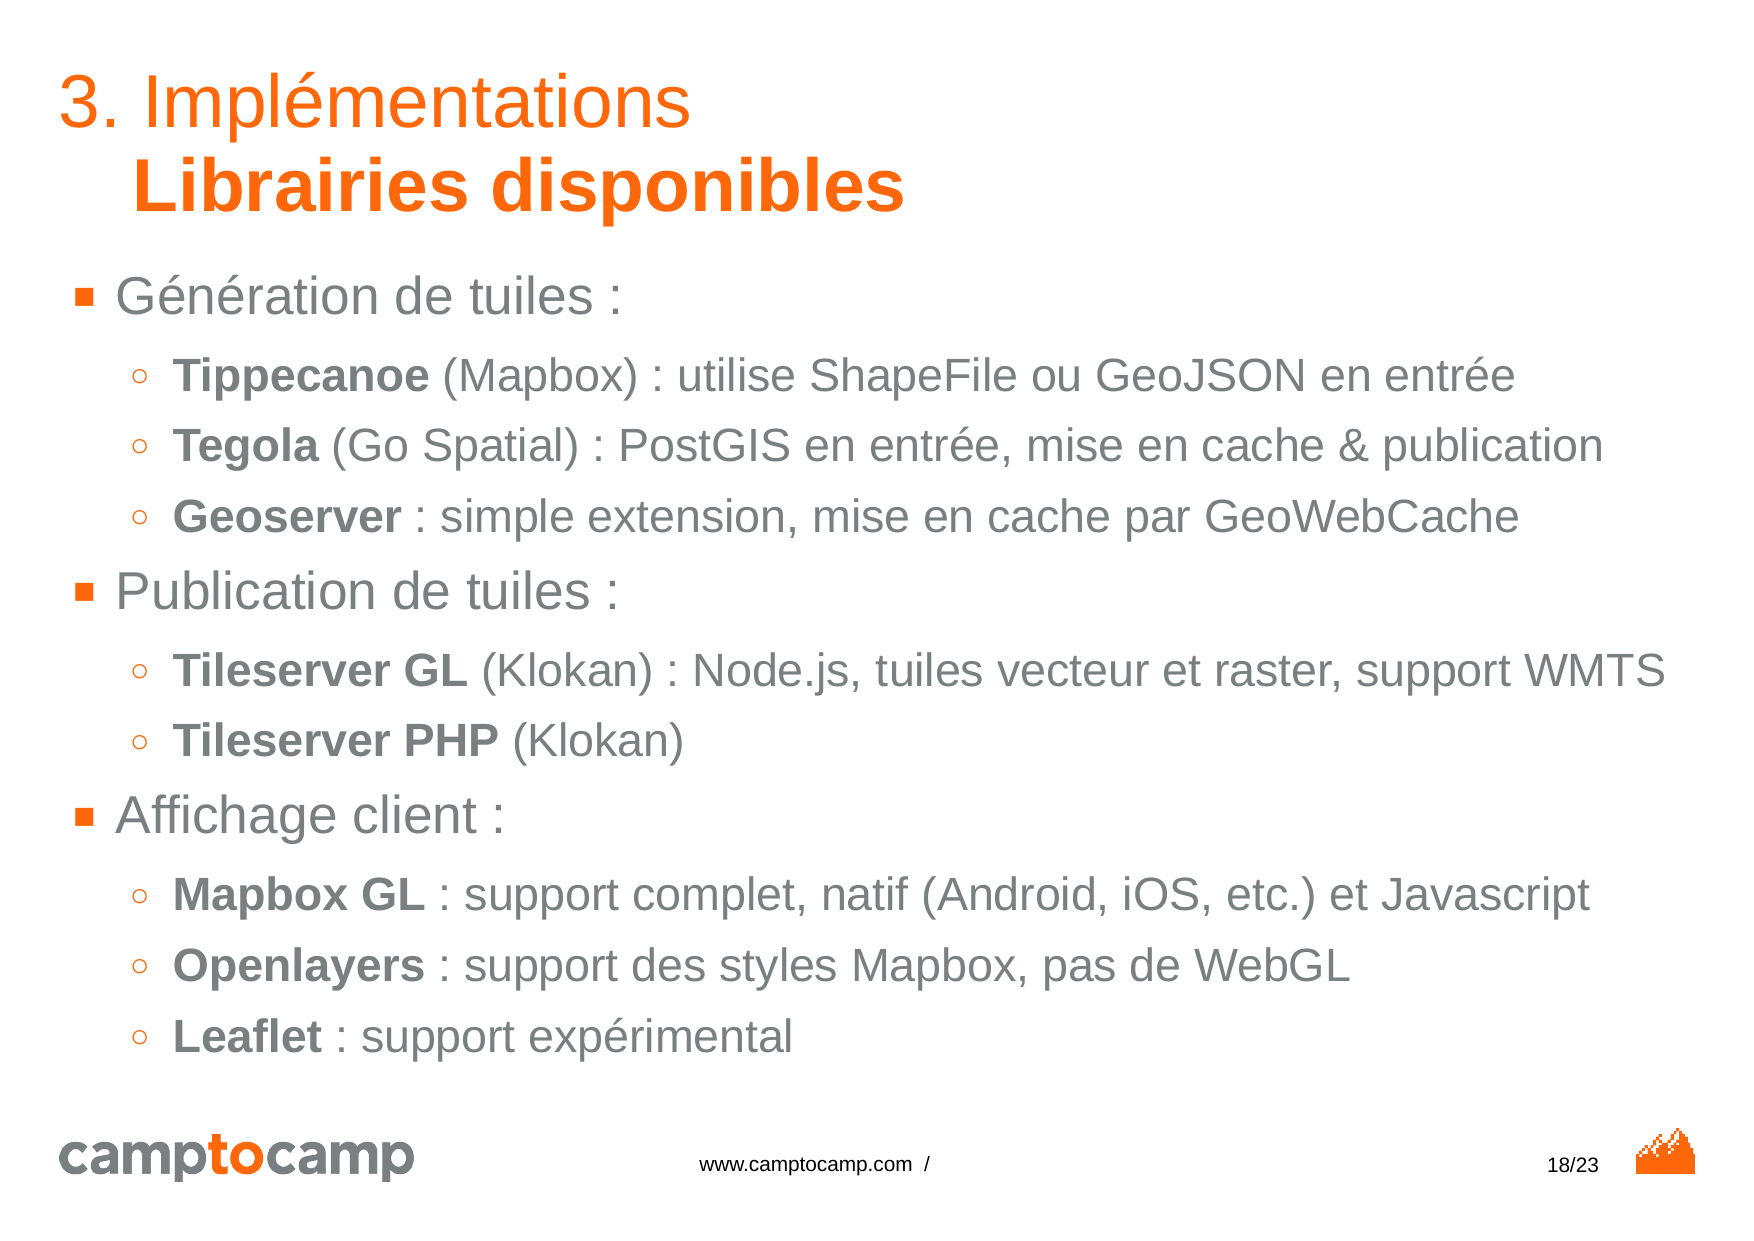

# 3. Implémentations Librairies disponibles
Génération de tuiles :
Tippecanoe (Mapbox) : utilise ShapeFile ou GeoJSON en entrée
Tegola (Go Spatial) : PostGIS en entrée, mise en cache & publication
Geoserver : simple extension, mise en cache par GeoWebCache
Publication de tuiles :
Tileserver GL (Klokan) : Node.js, tuiles vecteur et raster, support WMTS
Tileserver PHP (Klokan)
Affichage client :
Mapbox GL : support complet, natif (Android, iOS, etc.) et Javascript
Openlayers : support des styles Mapbox, pas de WebGL
Leaflet : support expérimental